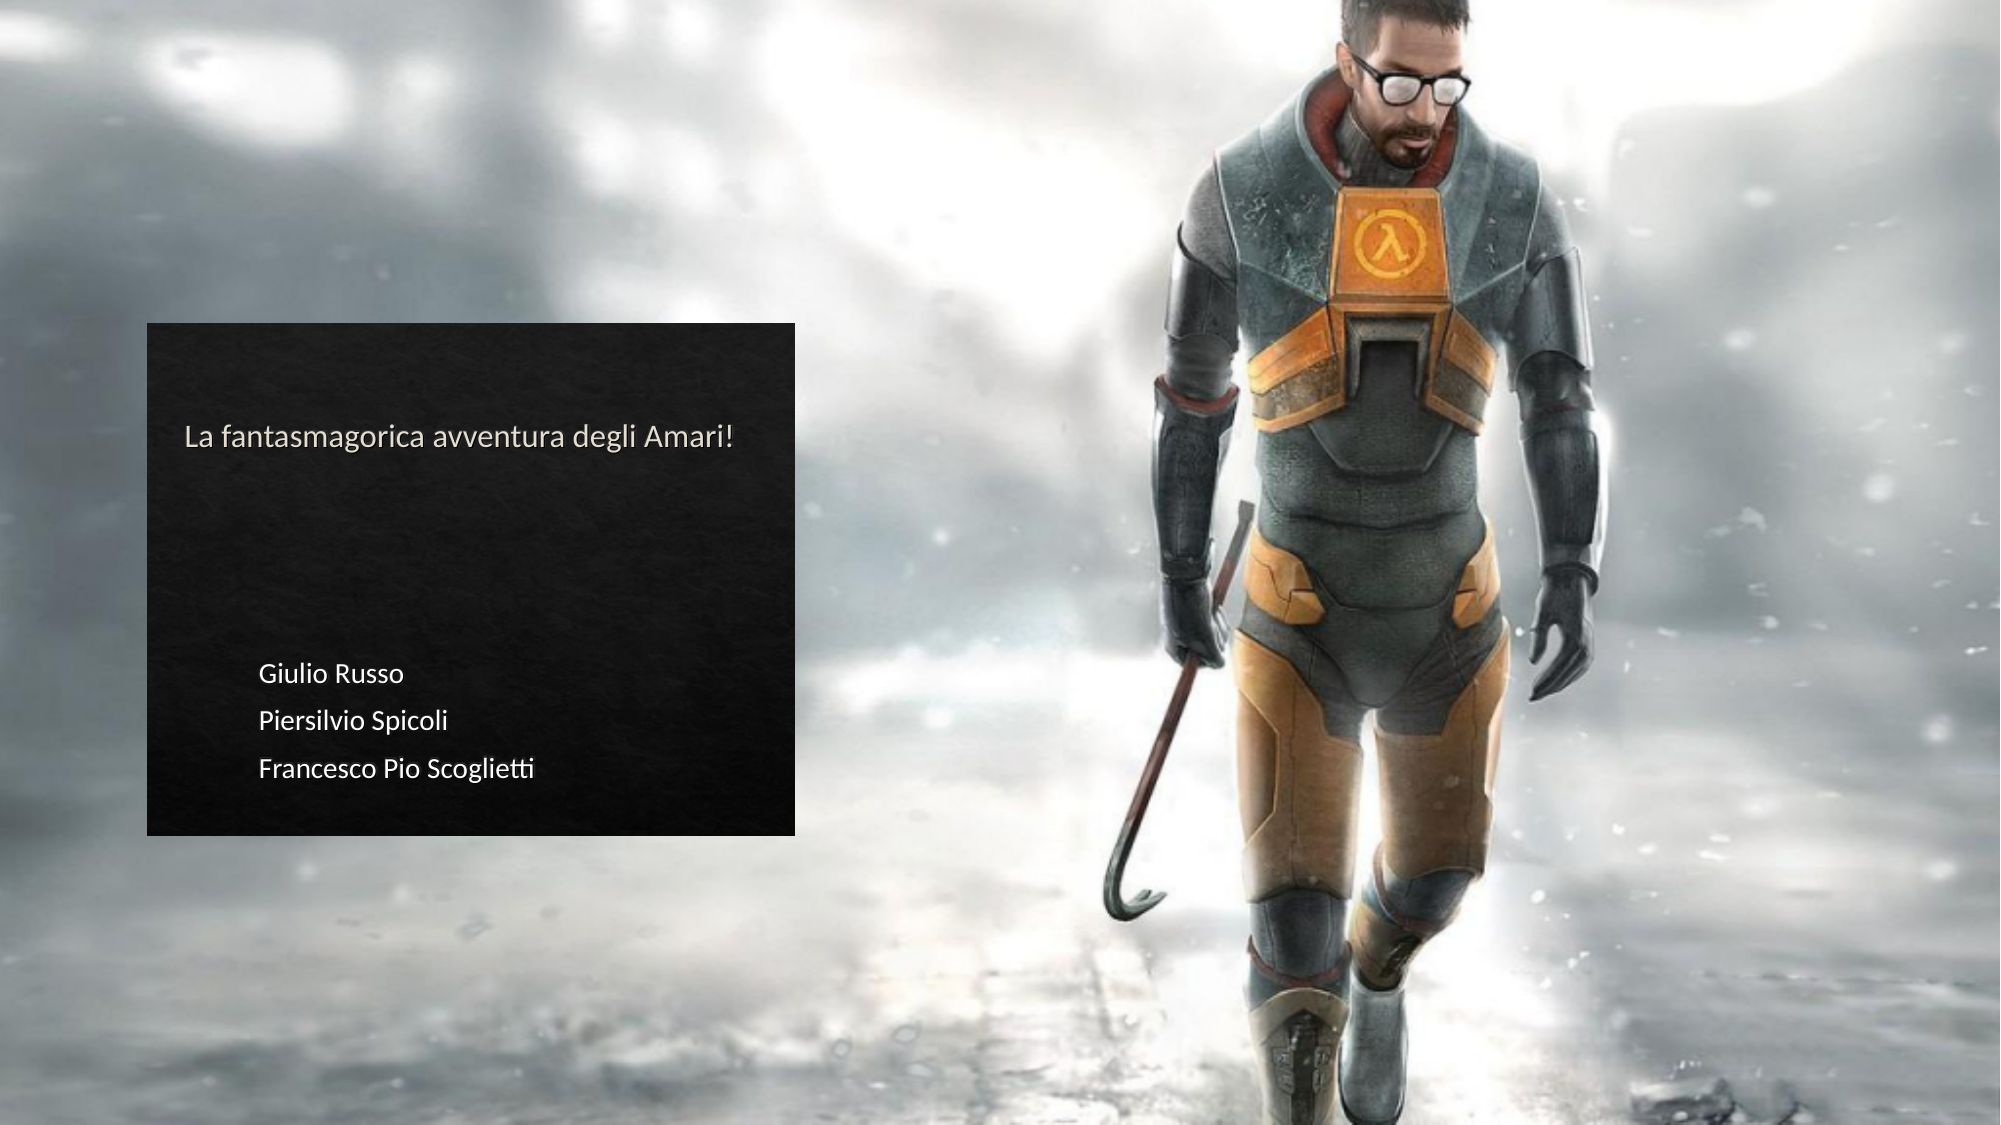

# La fantasmagorica avventura degli Amari!
Giulio Russo
Piersilvio Spicoli
Francesco Pio Scoglietti